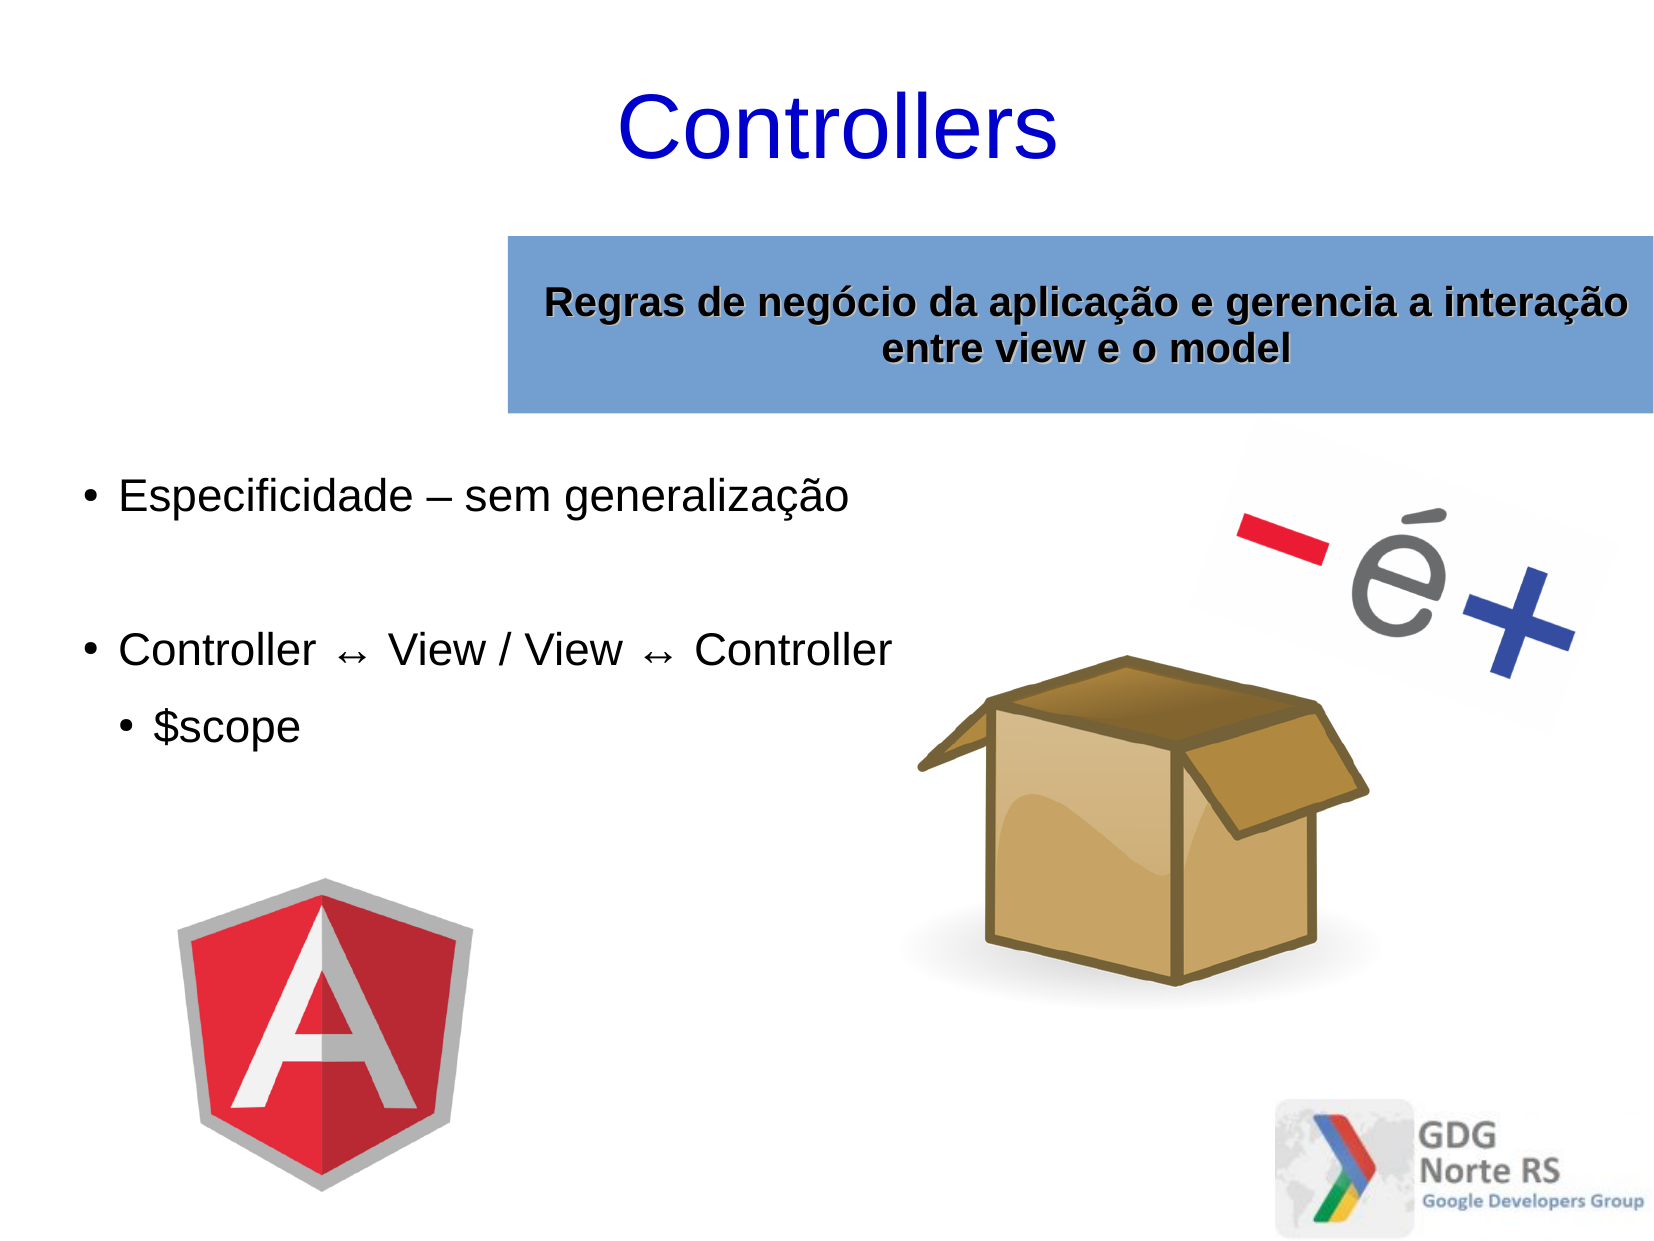

# Controllers
Regras de negócio da aplicação e gerencia a interação entre view e o model
Especificidade – sem generalização
Controller ↔ View / View ↔ Controller
$scope